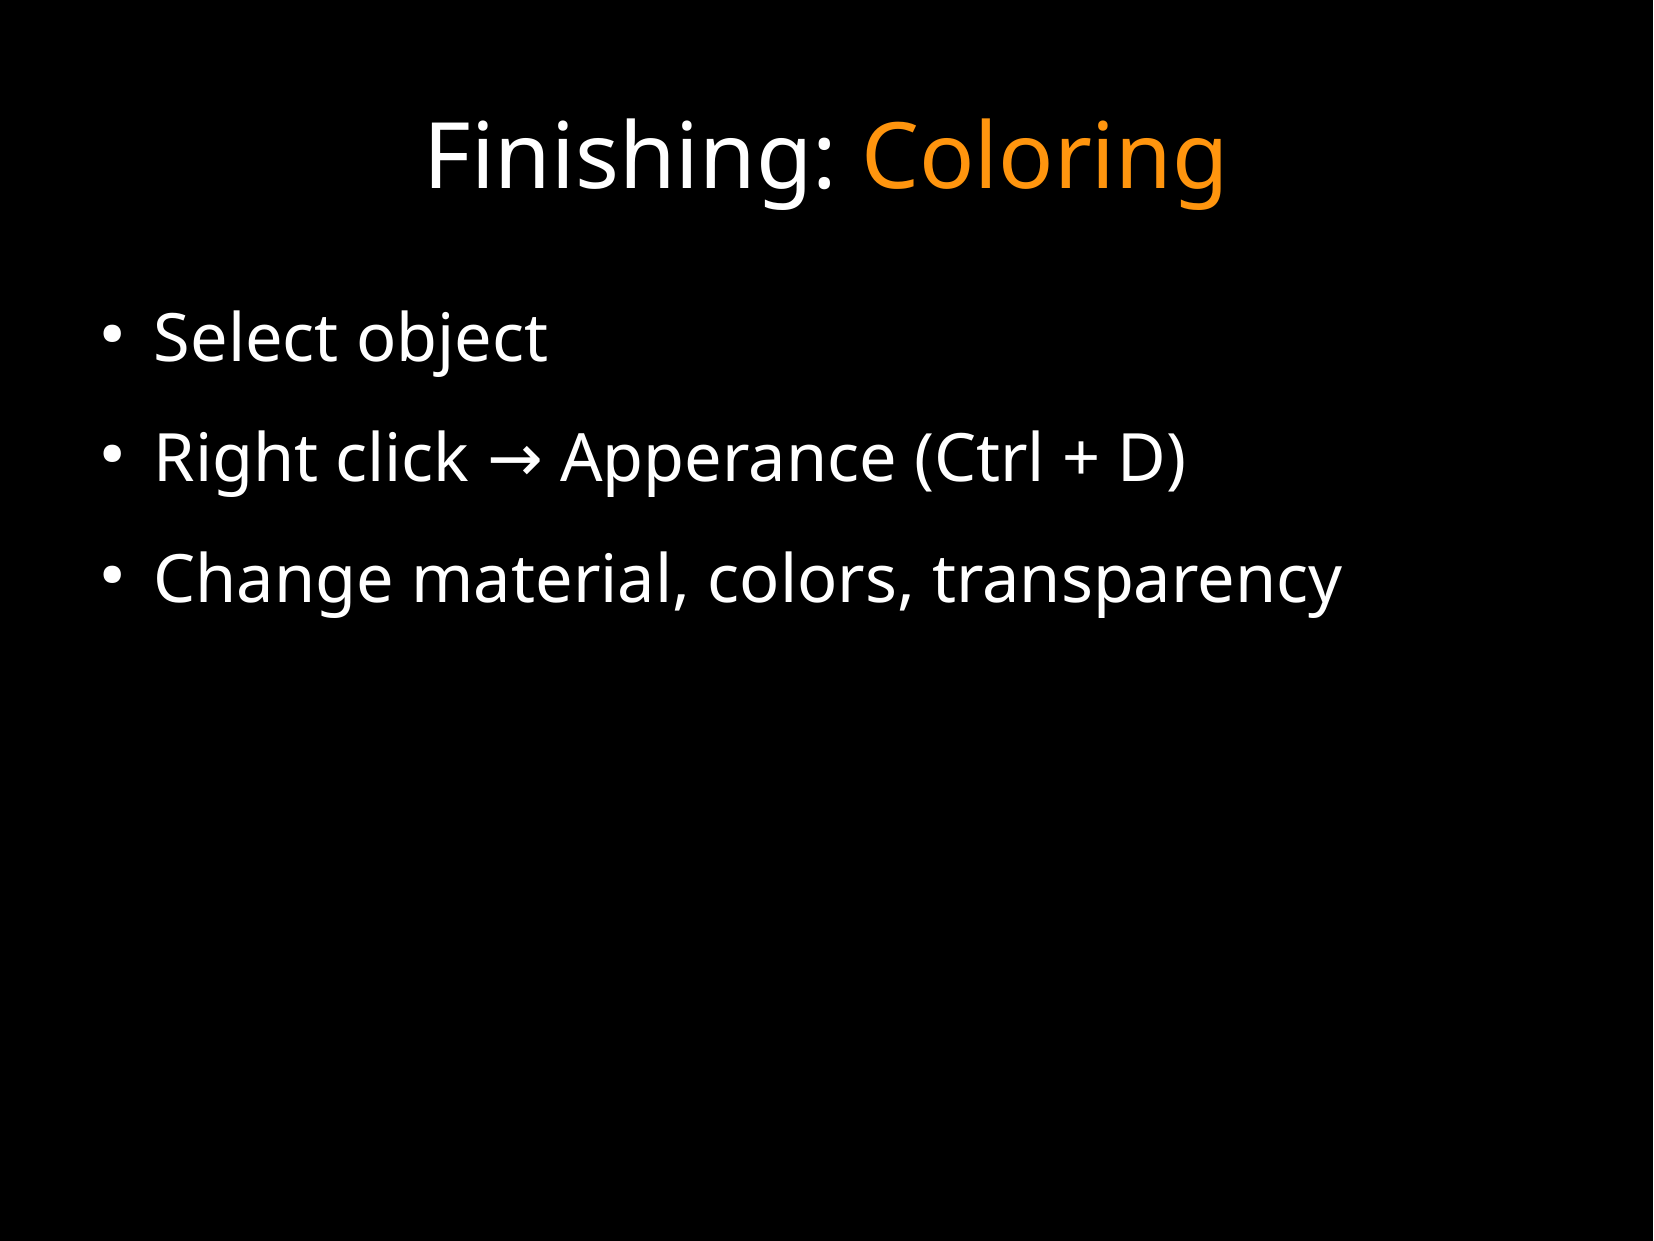

# Finishing: Coloring
Select object
Right click → Apperance (Ctrl + D)
Change material, colors, transparency